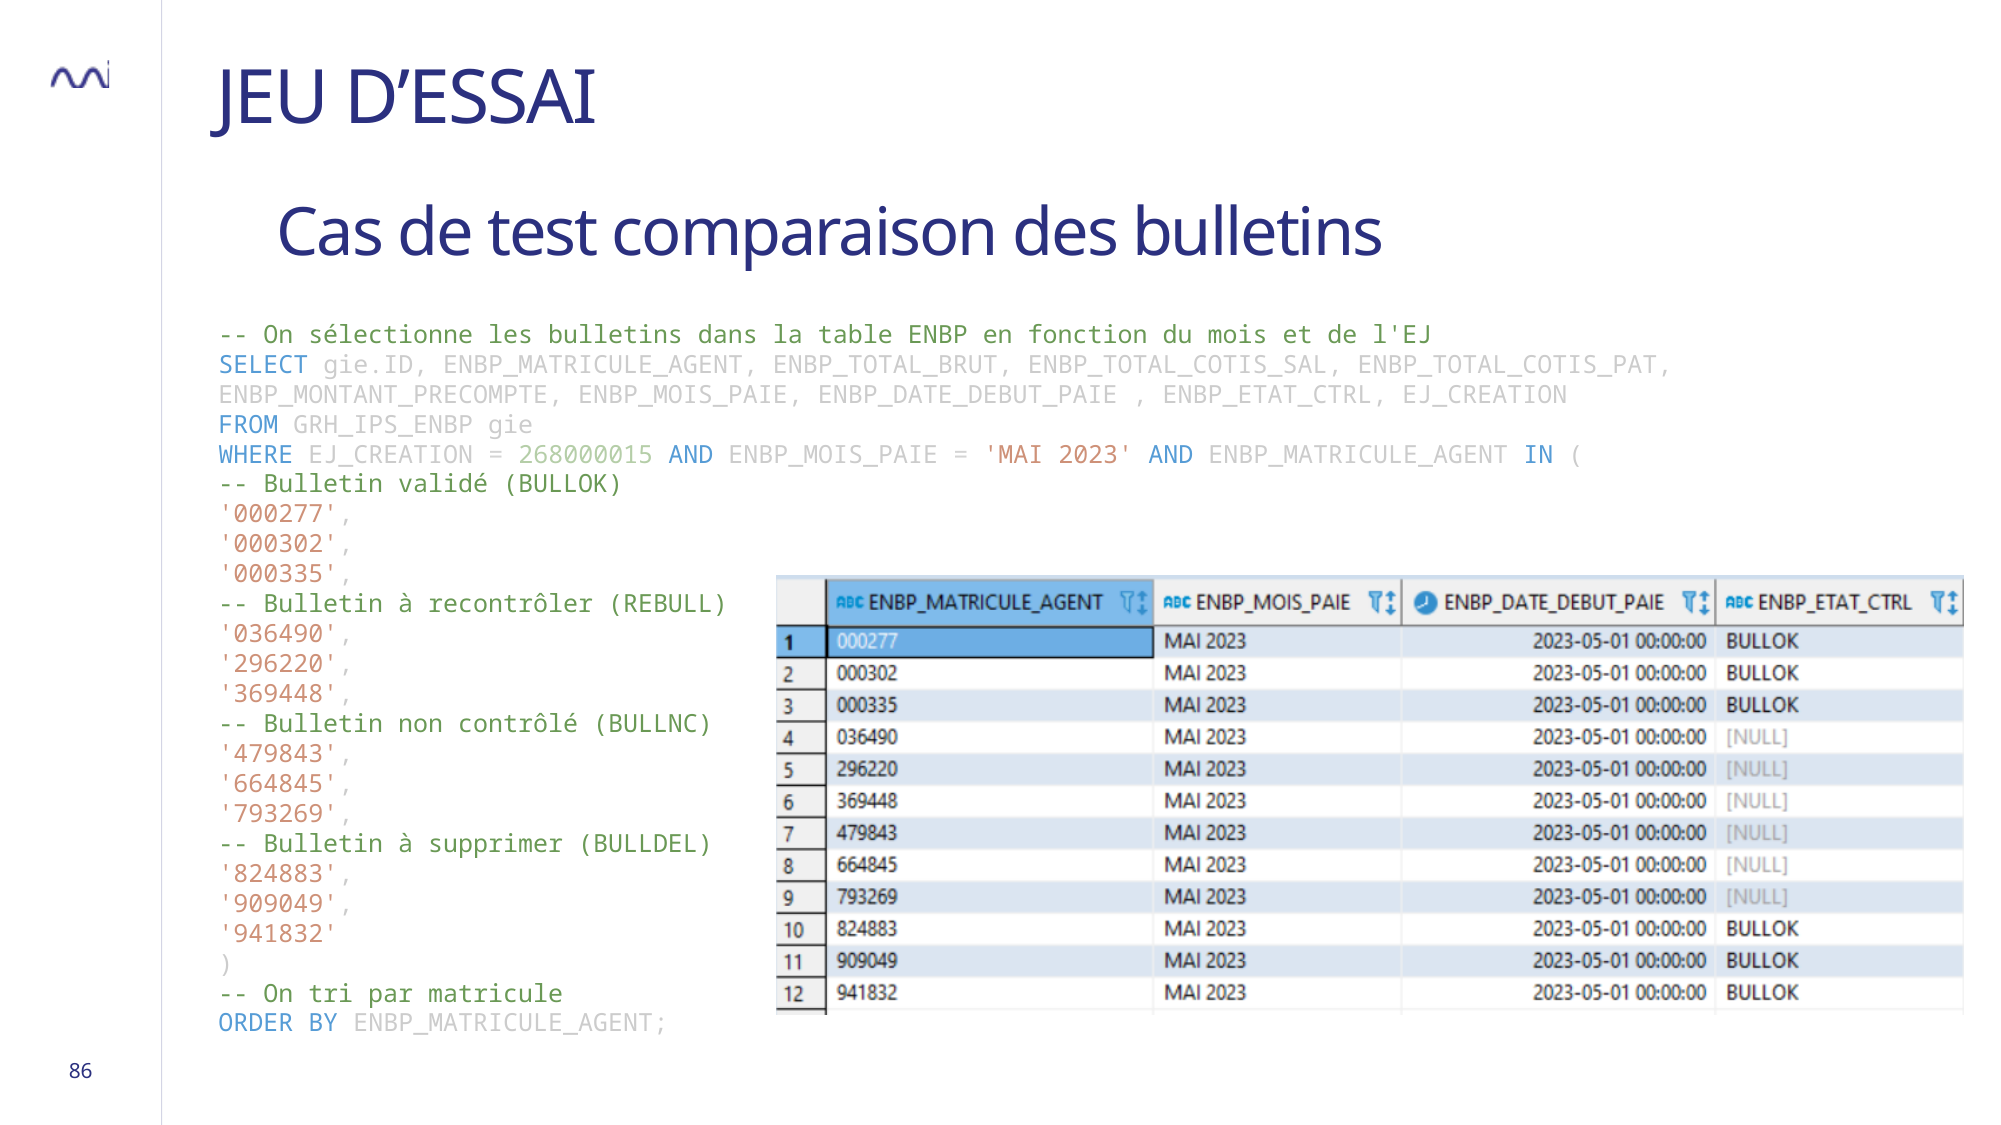

JEU D’ESSAI
Cas de test comparaison des bulletins
-- On sélectionne les bulletins dans la table ENBP en fonction du mois et de l'EJ
SELECT gie.ID, ENBP_MATRICULE_AGENT, ENBP_TOTAL_BRUT, ENBP_TOTAL_COTIS_SAL, ENBP_TOTAL_COTIS_PAT, ENBP_MONTANT_PRECOMPTE, ENBP_MOIS_PAIE, ENBP_DATE_DEBUT_PAIE , ENBP_ETAT_CTRL, EJ_CREATION
FROM GRH_IPS_ENBP gie
WHERE EJ_CREATION = 268000015 AND ENBP_MOIS_PAIE = 'MAI 2023' AND ENBP_MATRICULE_AGENT IN (
-- Bulletin validé (BULLOK)
'000277',
'000302',
'000335',
-- Bulletin à recontrôler (REBULL)
'036490',
'296220',
'369448',
-- Bulletin non contrôlé (BULLNC)
'479843',
'664845',
'793269',
-- Bulletin à supprimer (BULLDEL)
'824883',
'909049',
'941832'
)
-- On tri par matricule
ORDER BY ENBP_MATRICULE_AGENT;